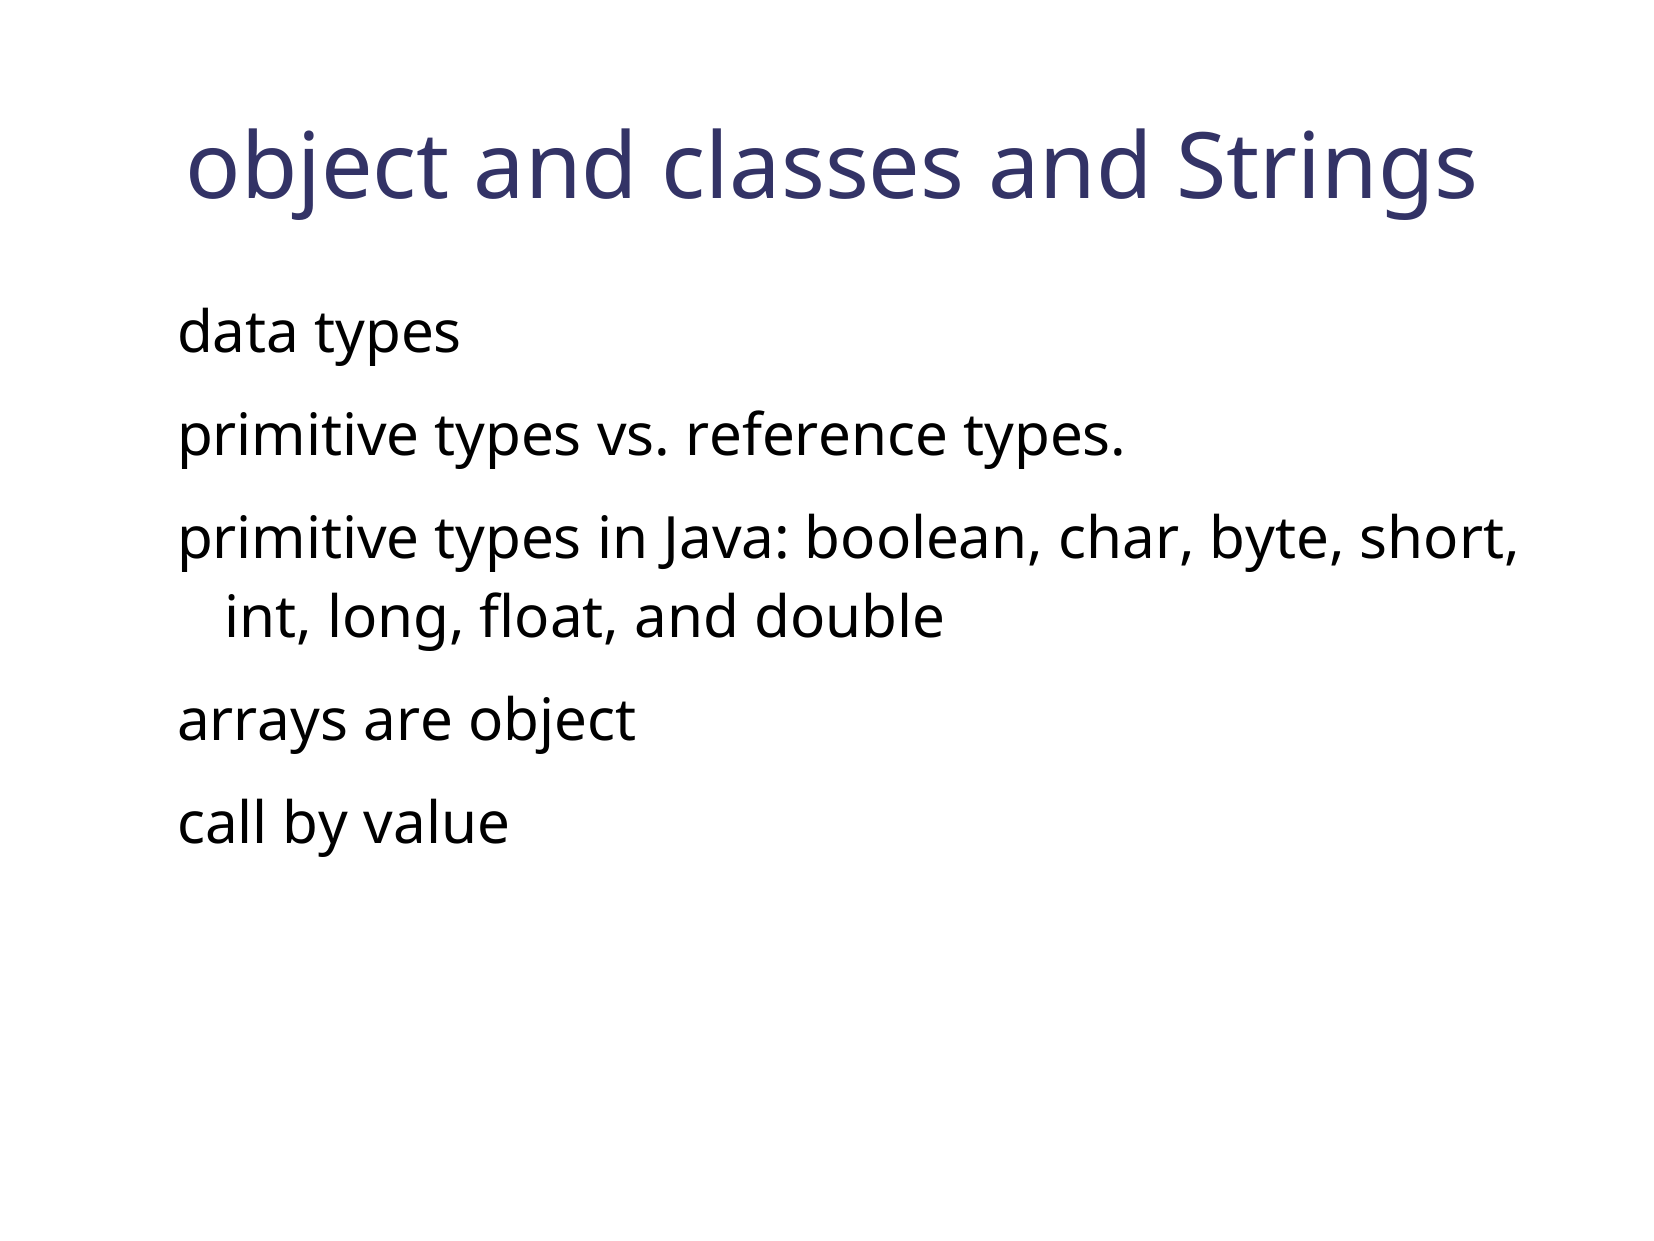

# object and classes and Strings
data types
primitive types vs. reference types.
primitive types in Java: boolean, char, byte, short, int, long, float, and double
arrays are object
call by value